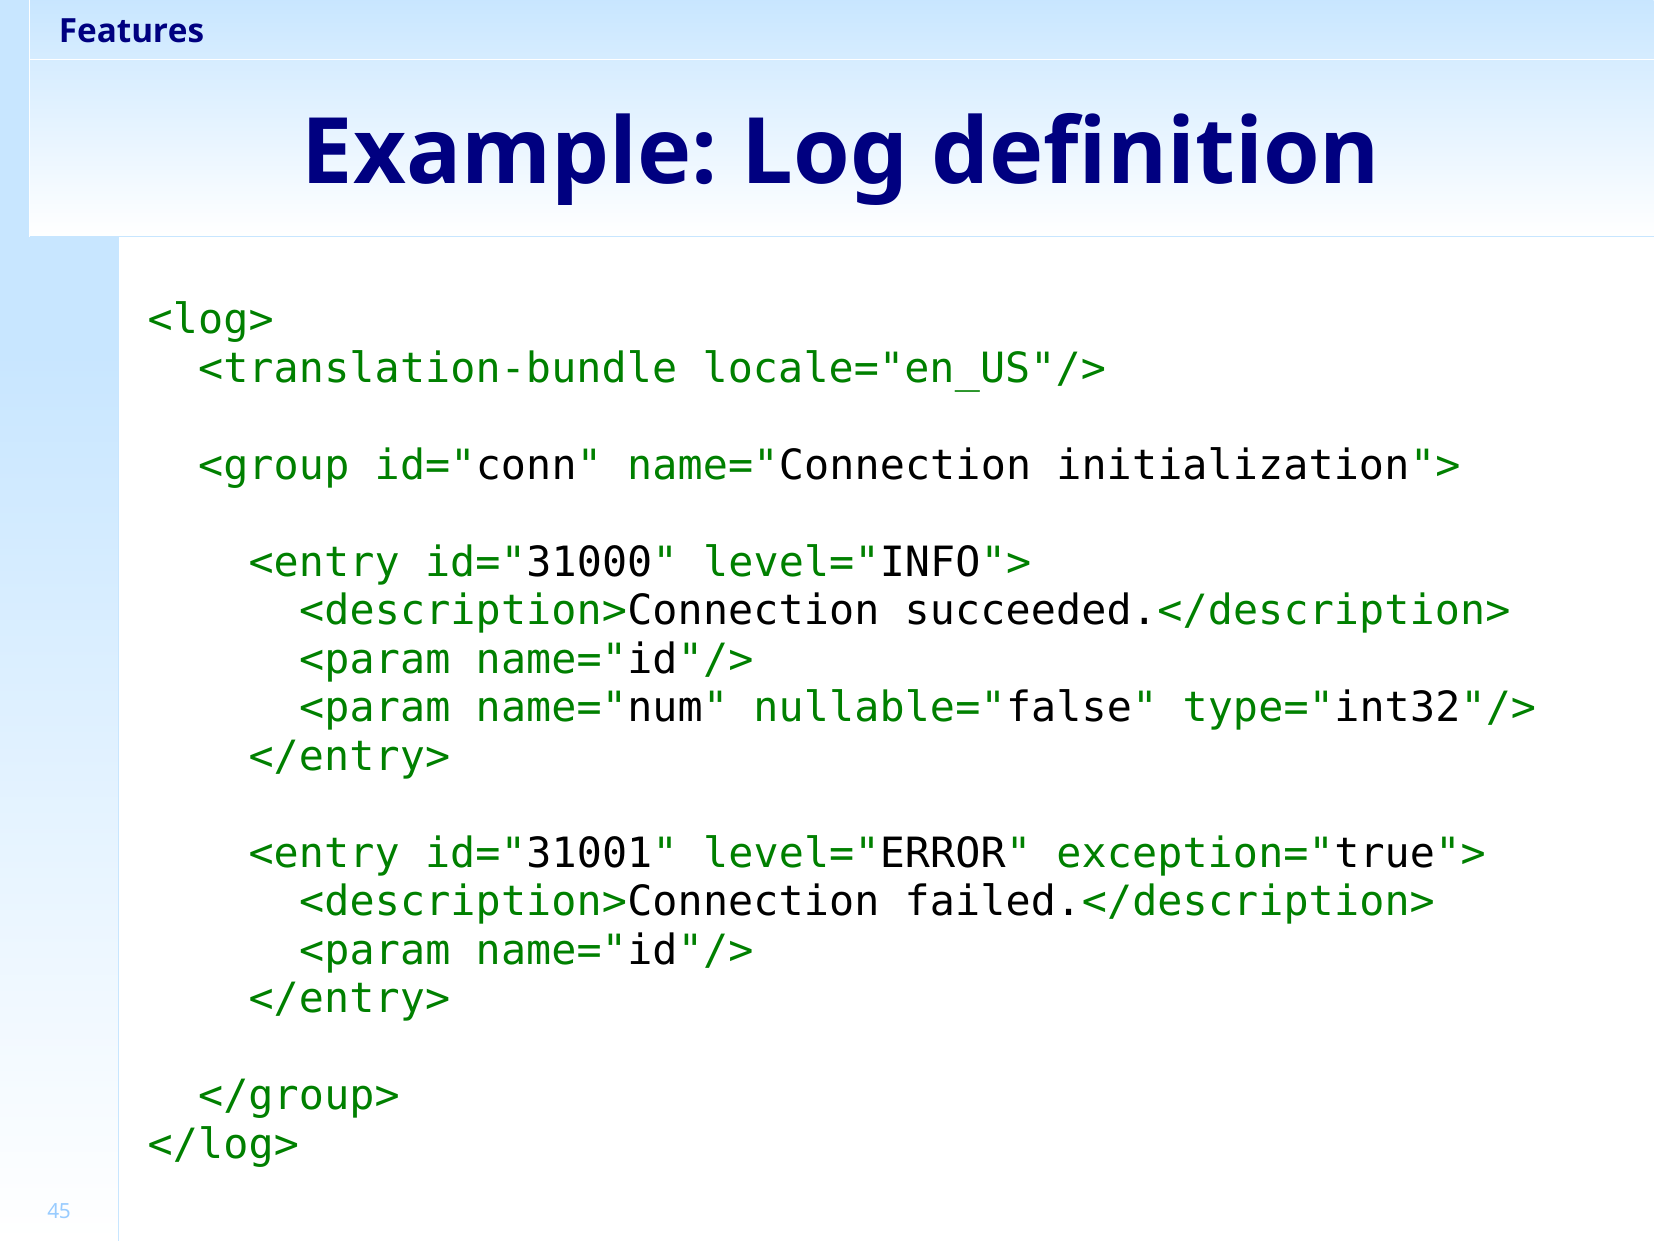

Features
# Example: Log definition
<log>
 <translation-bundle locale="en_US"/>
 <group id="conn" name="Connection initialization">
 <entry id="31000" level="INFO">
 <description>Connection succeeded.</description>
 <param name="id"/>
 <param name="num" nullable="false" type="int32"/>
 </entry>
 <entry id="31001" level="ERROR" exception="true">
 <description>Connection failed.</description>
 <param name="id"/>
 </entry>
 </group>
</log>